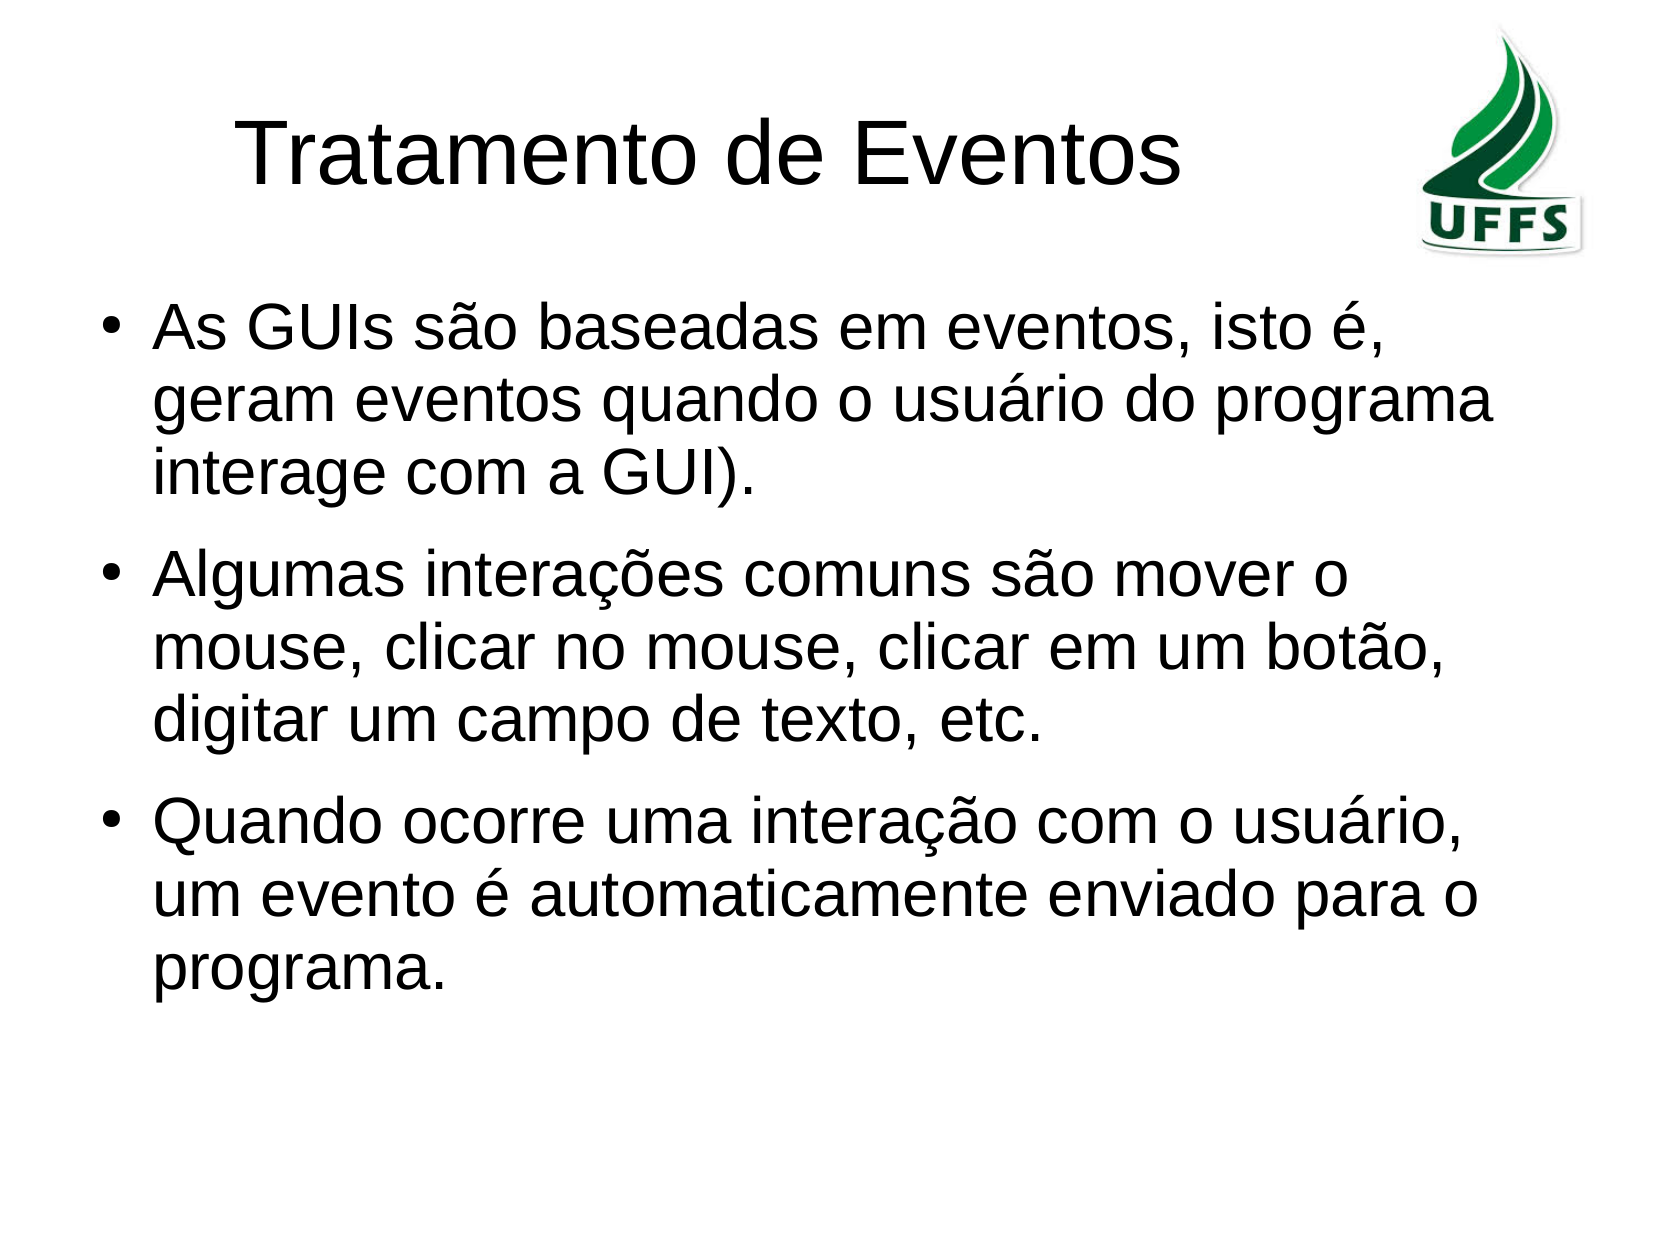

# Tratamento de Eventos
As GUIs são baseadas em eventos, isto é, geram eventos quando o usuário do programa interage com a GUI).
Algumas interações comuns são mover o mouse, clicar no mouse, clicar em um botão, digitar um campo de texto, etc.
Quando ocorre uma interação com o usuário, um evento é automaticamente enviado para o programa.